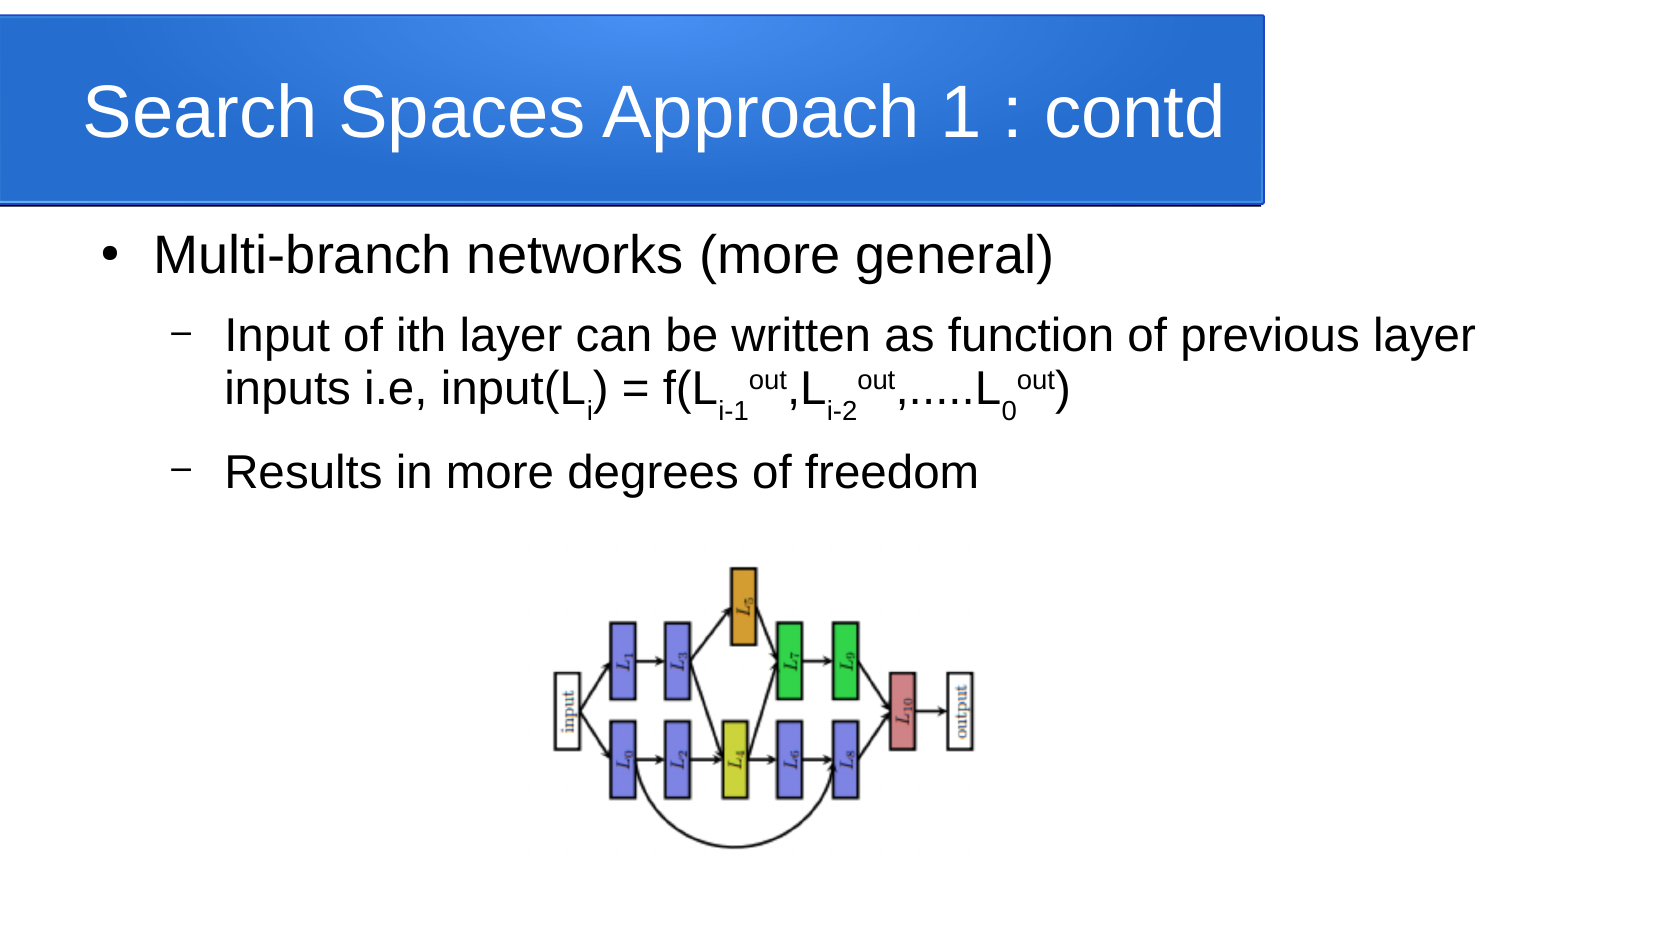

# Search Spaces Approach 1 : contd
Multi-branch networks (more general)
Input of ith layer can be written as function of previous layer inputs i.e, input(Li) = f(Li-1out,Li-2out,.....L0out)
Results in more degrees of freedom